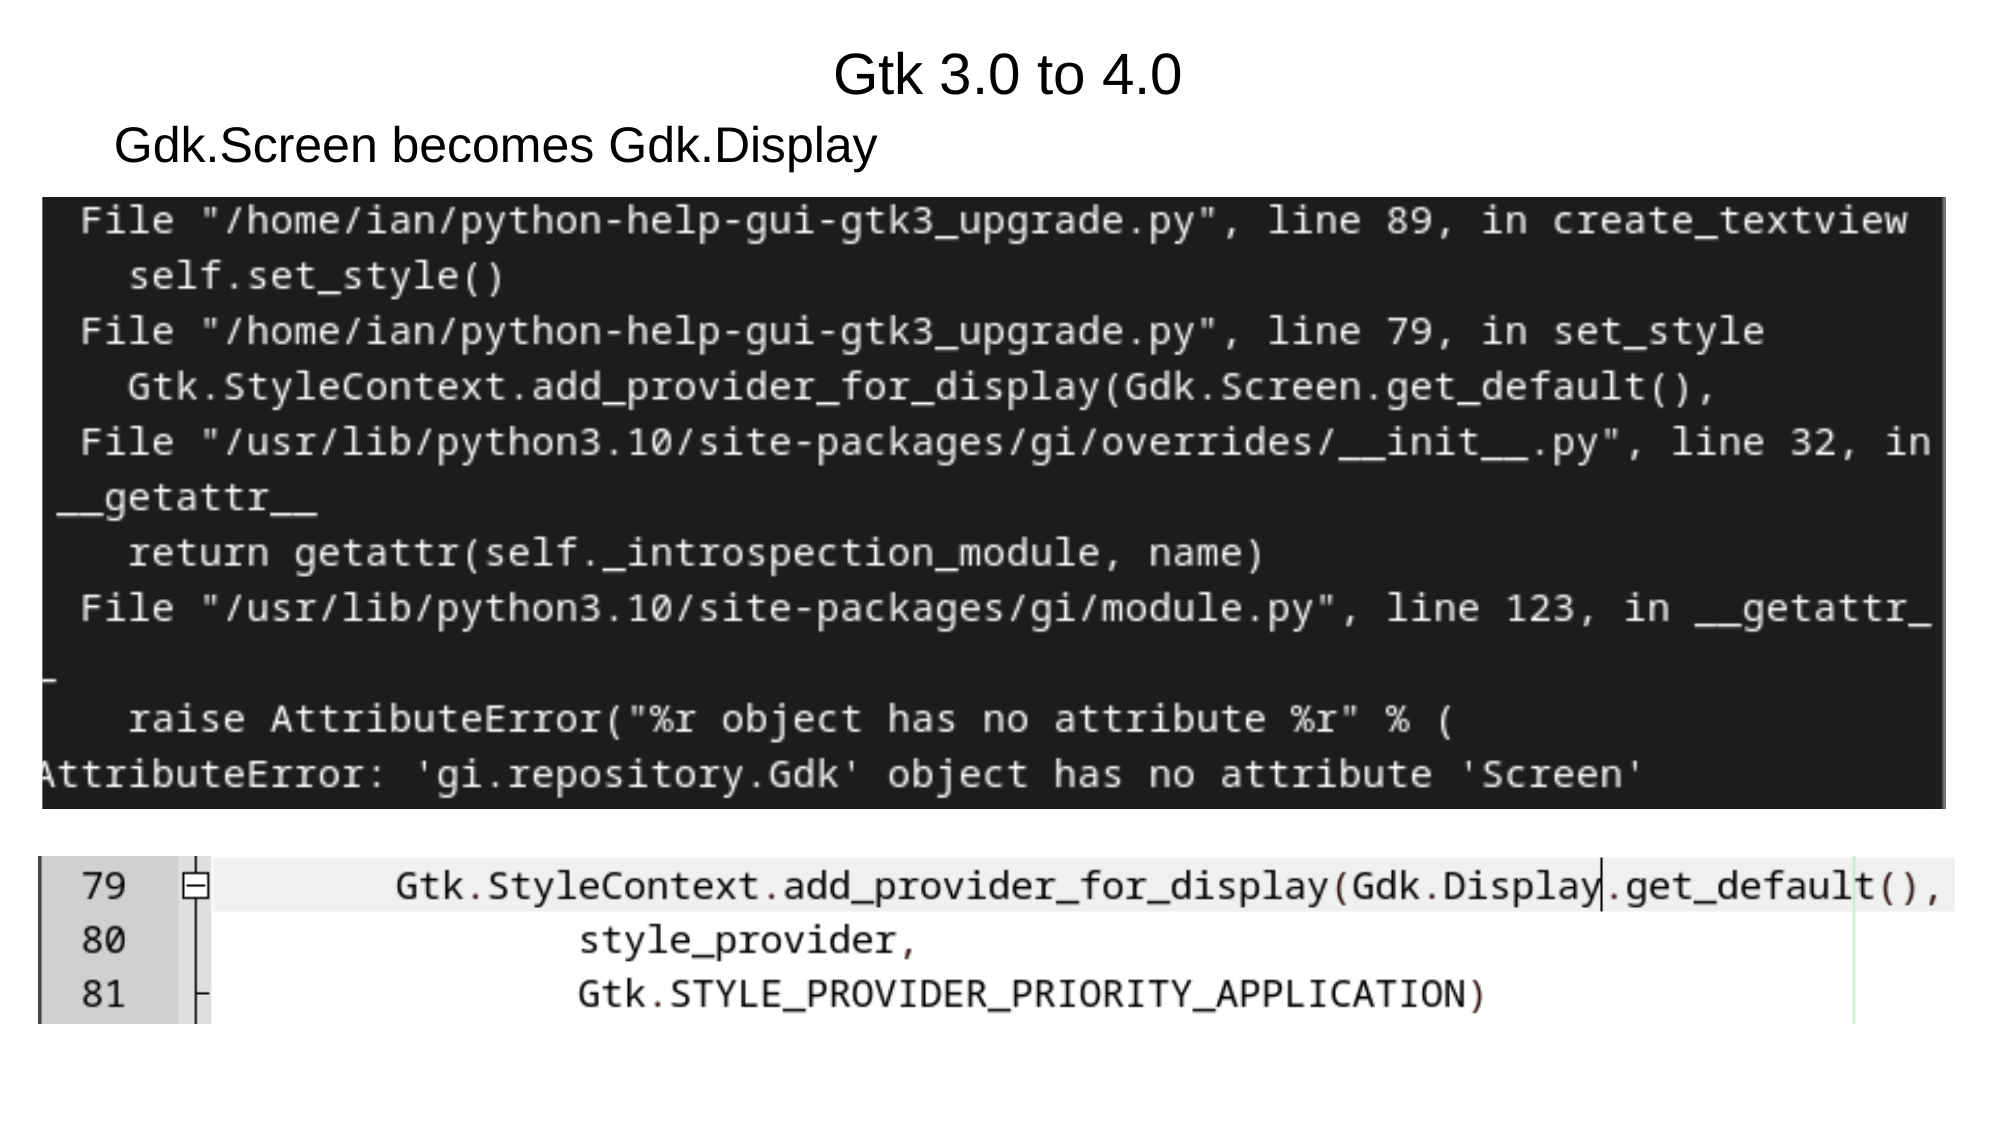

# Gtk 3.0 to 4.0
Gdk.Screen becomes Gdk.Display